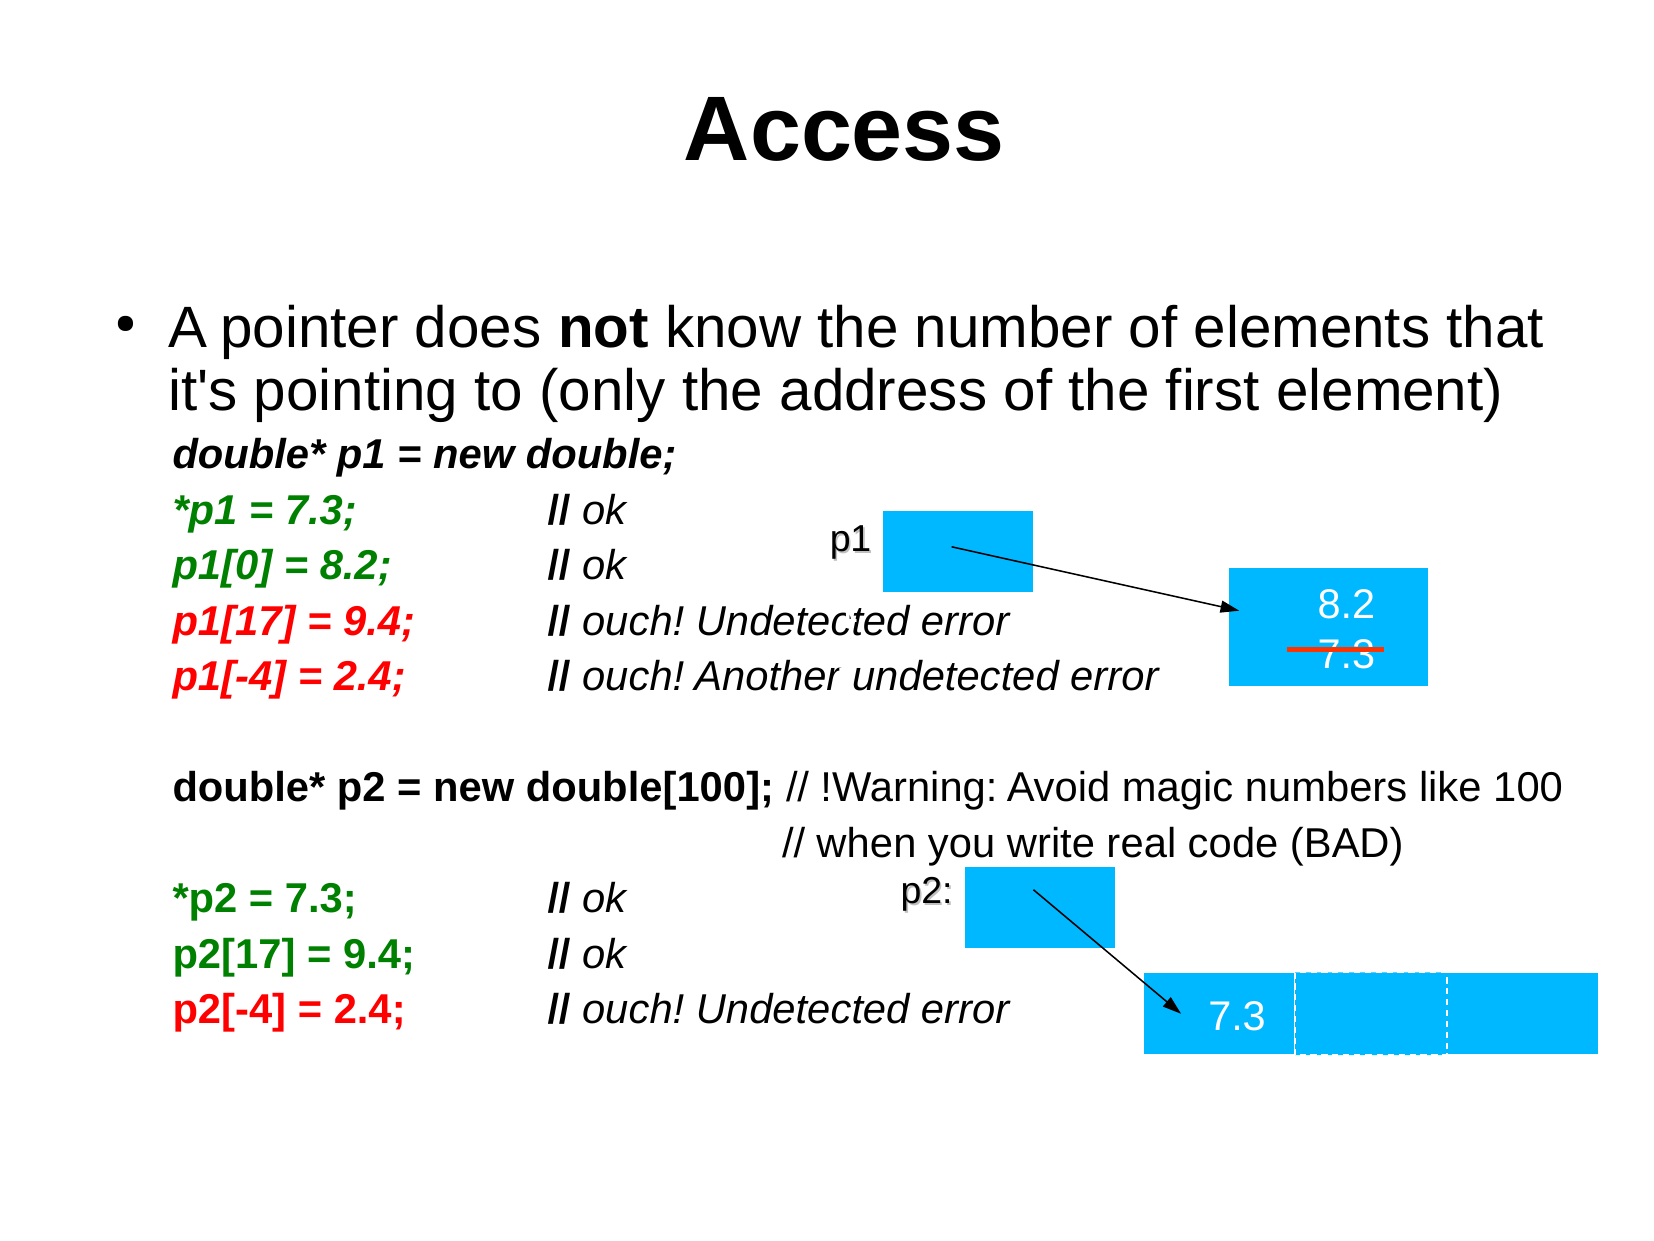

# Access
A pointer does not know the number of elements that it's pointing to (only the address of the first element)
double* p1 = new double;
*p1 = 7.3;		// ok
p1[0] = 8.2;		// ok
p1[17] = 9.4;	// ouch! Undetected error
p1[-4] = 2.4;	// ouch! Another undetected error
double* p2 = new double[100]; // !Warning: Avoid magic numbers like 100
 // when you write real code (BAD)
*p2 = 7.3;		// ok
p2[17] = 9.4;	// ok
p2[-4] = 2.4;	// ouch! Undetected error
p1
p1:
8.2
7.3
p2:
7.3